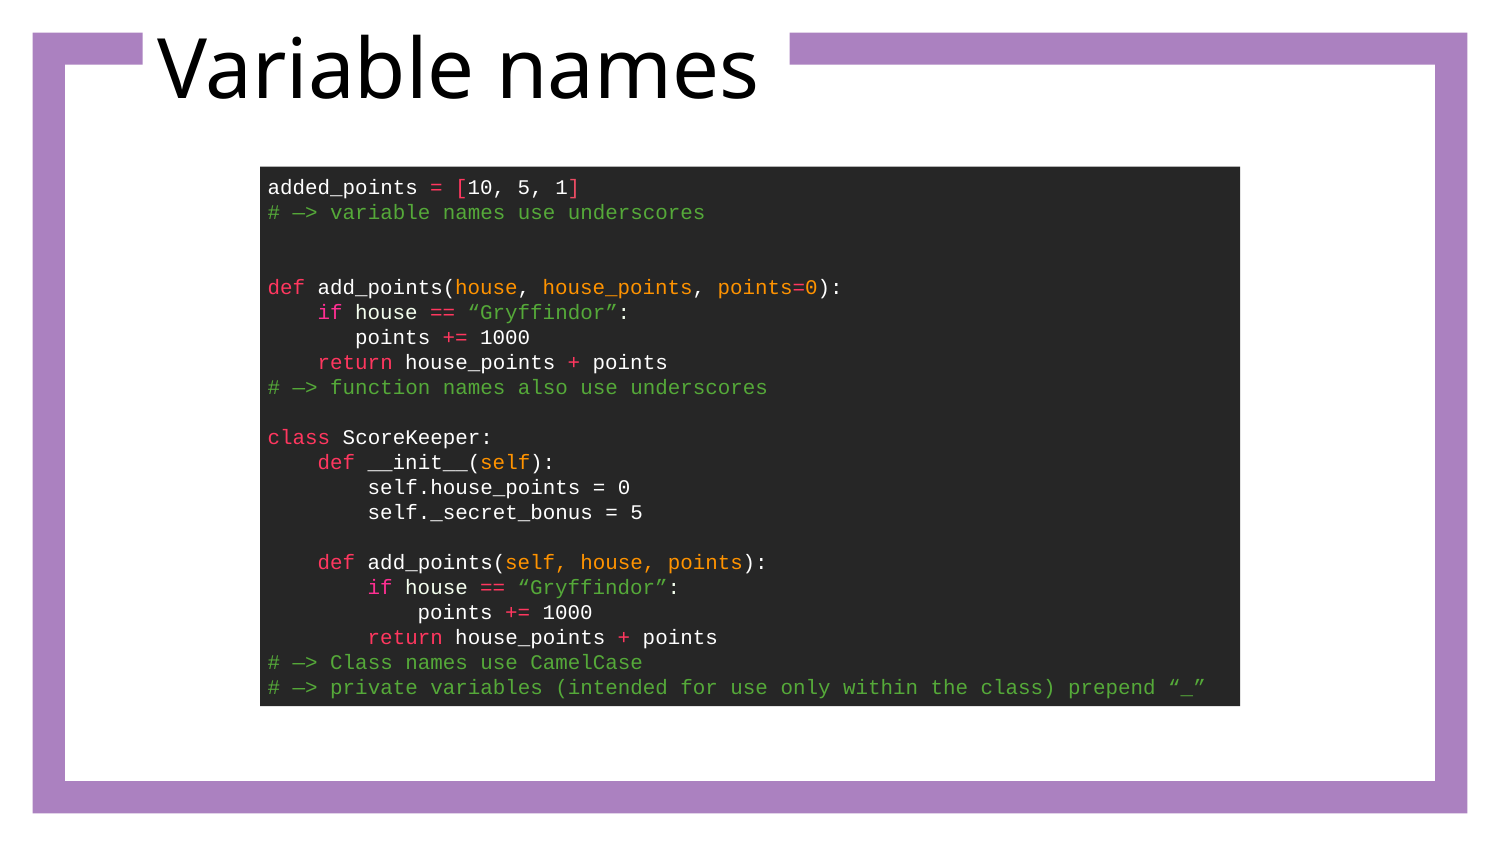

#
Variable names
added_points = [10, 5, 1]
# —> variable names use underscores
def add_points(house, house_points, points=0):
 if house == “Gryffindor”:
 points += 1000
 return house_points + points
# —> function names also use underscores
class ScoreKeeper:
 def __init__(self):
 self.house_points = 0
 self._secret_bonus = 5
 def add_points(self, house, points):
 if house == “Gryffindor”:
 points += 1000
 return house_points + points
# —> Class names use CamelCase
# —> private variables (intended for use only within the class) prepend “_”